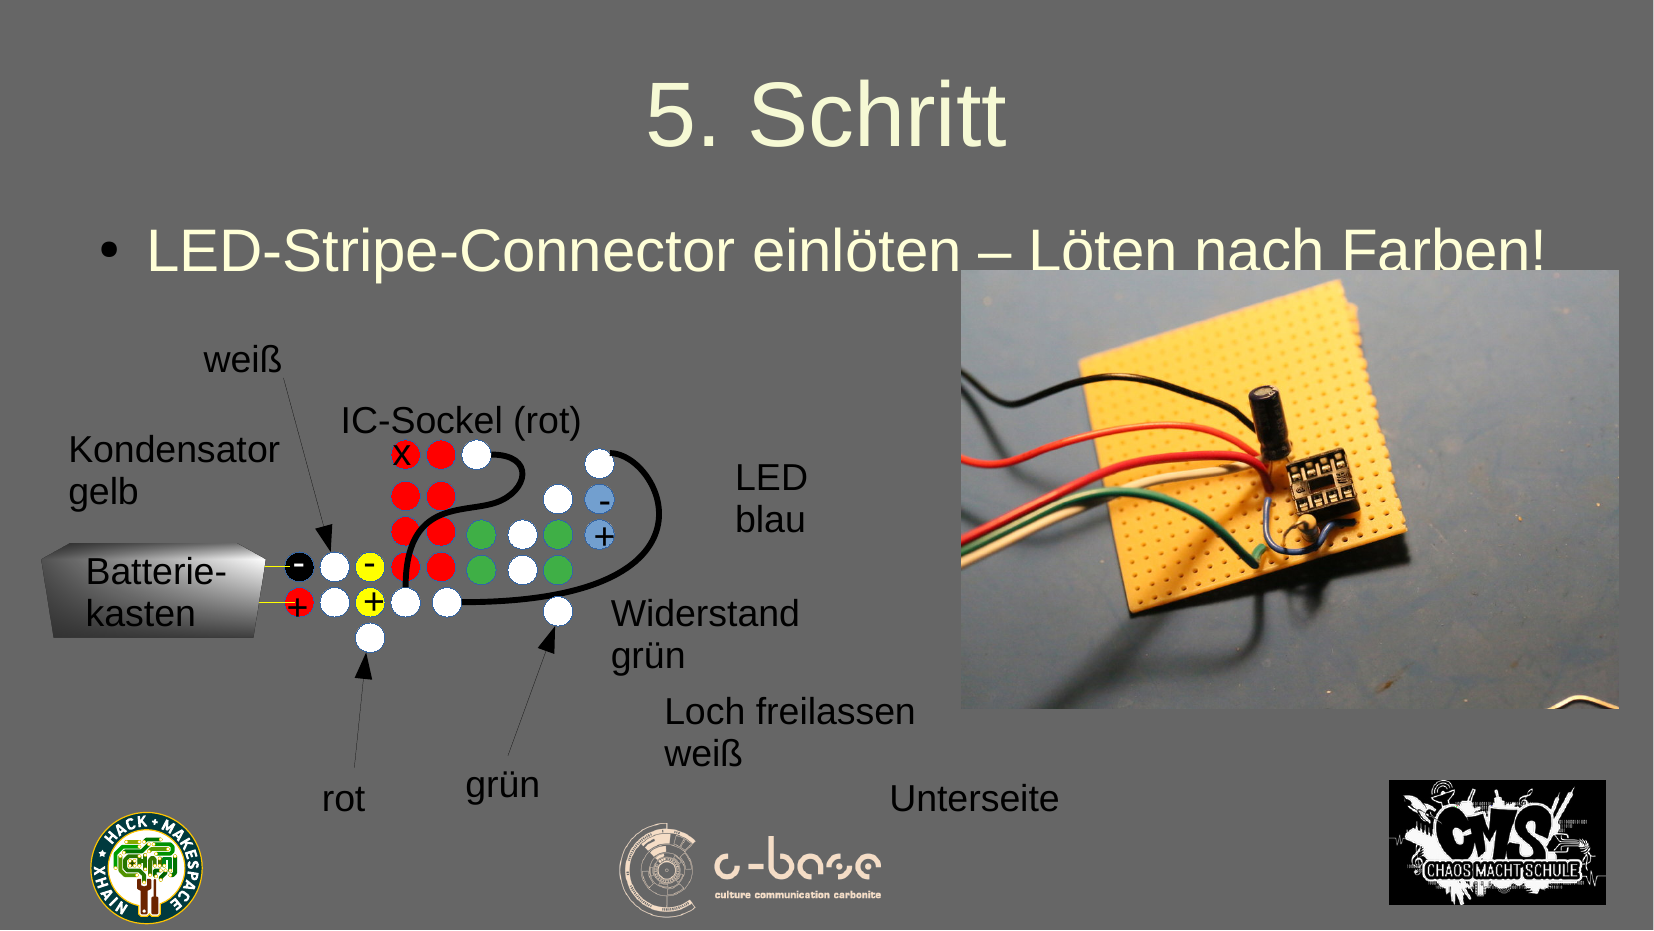

# 5. Schritt
LED-Stripe-Connector einlöten – Löten nach Farben!
weiß
IC-Sockel (rot)
Kondensator
gelb
x
LED
blau
-
+
-
-
Batterie-
kasten
+
+
Widerstand
grün
Loch freilassen
weiß
grün
rot
Unterseite